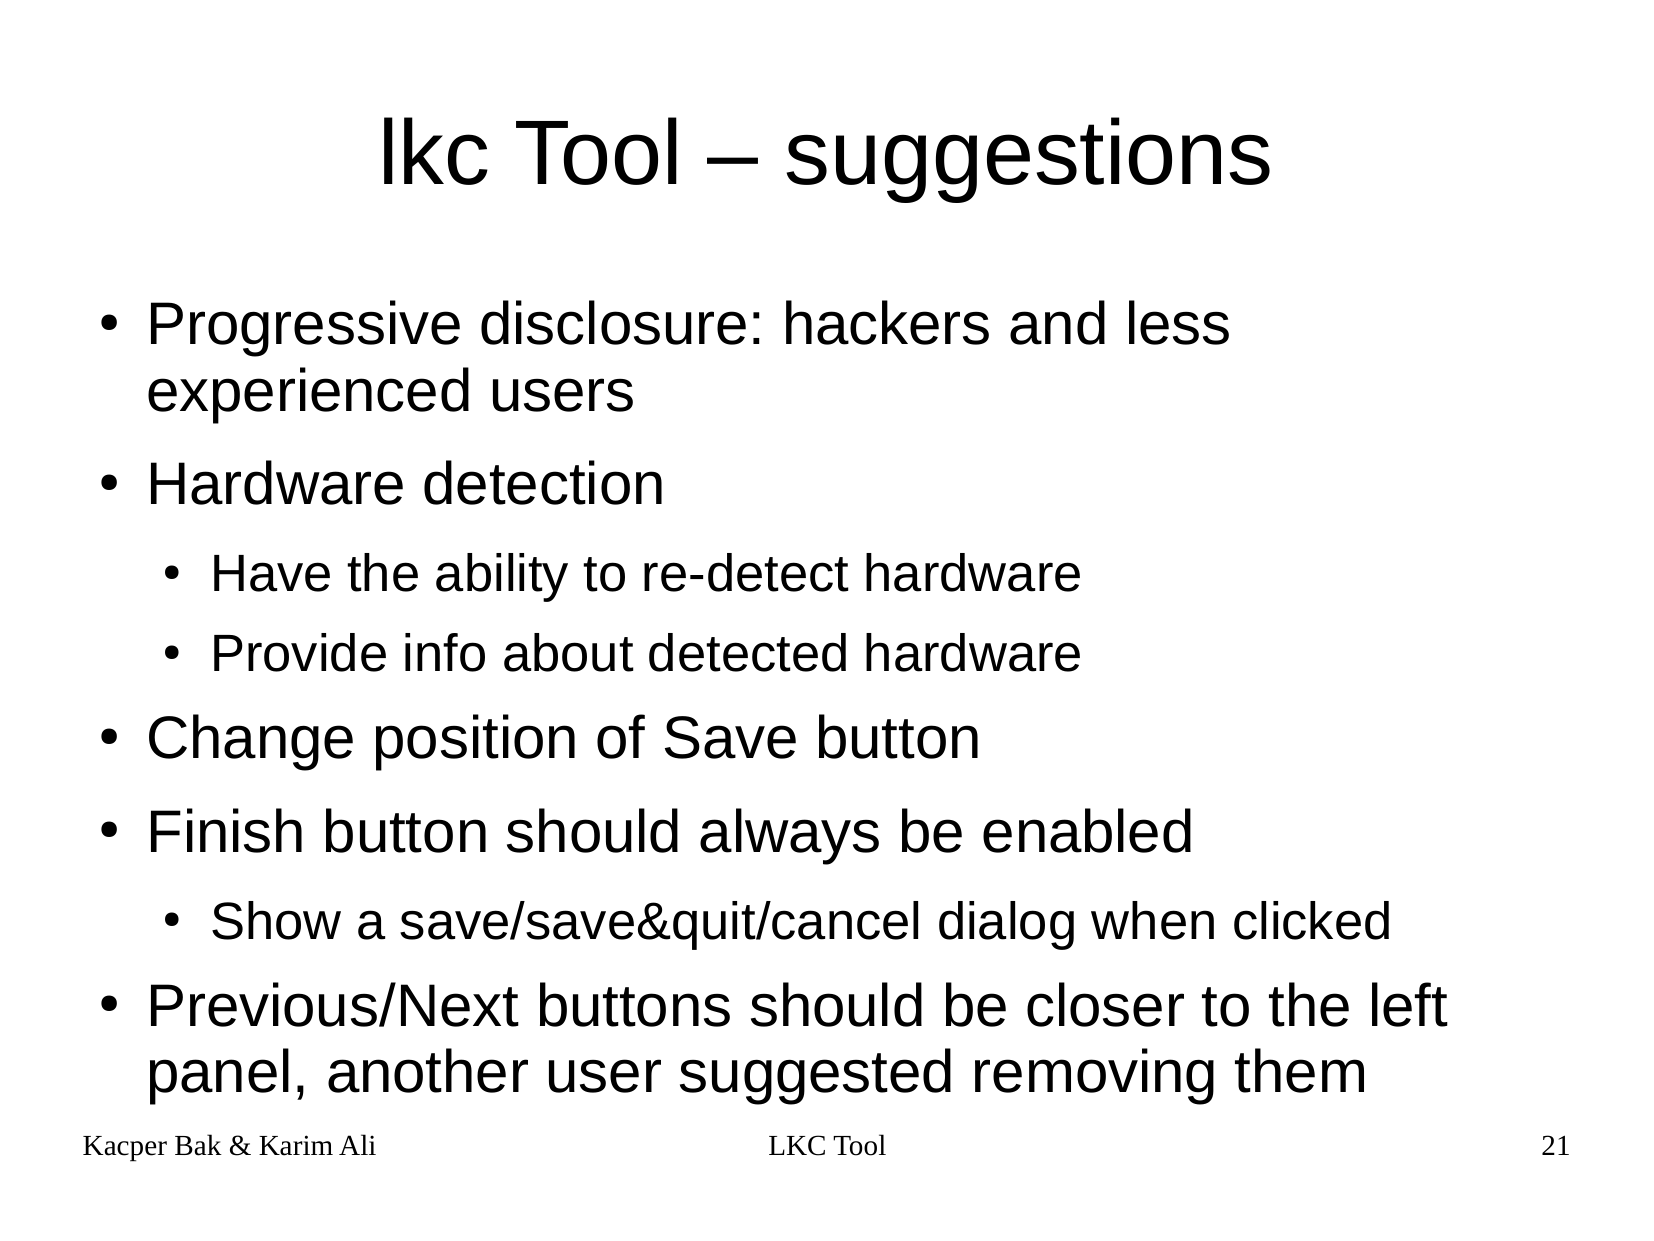

# lkc Tool – suggestions
Progressive disclosure: hackers and less experienced users
Hardware detection
Have the ability to re-detect hardware
Provide info about detected hardware
Change position of Save button
Finish button should always be enabled
Show a save/save&quit/cancel dialog when clicked
Previous/Next buttons should be closer to the left panel, another user suggested removing them
Kacper Bak & Karim Ali
LKC Tool
21